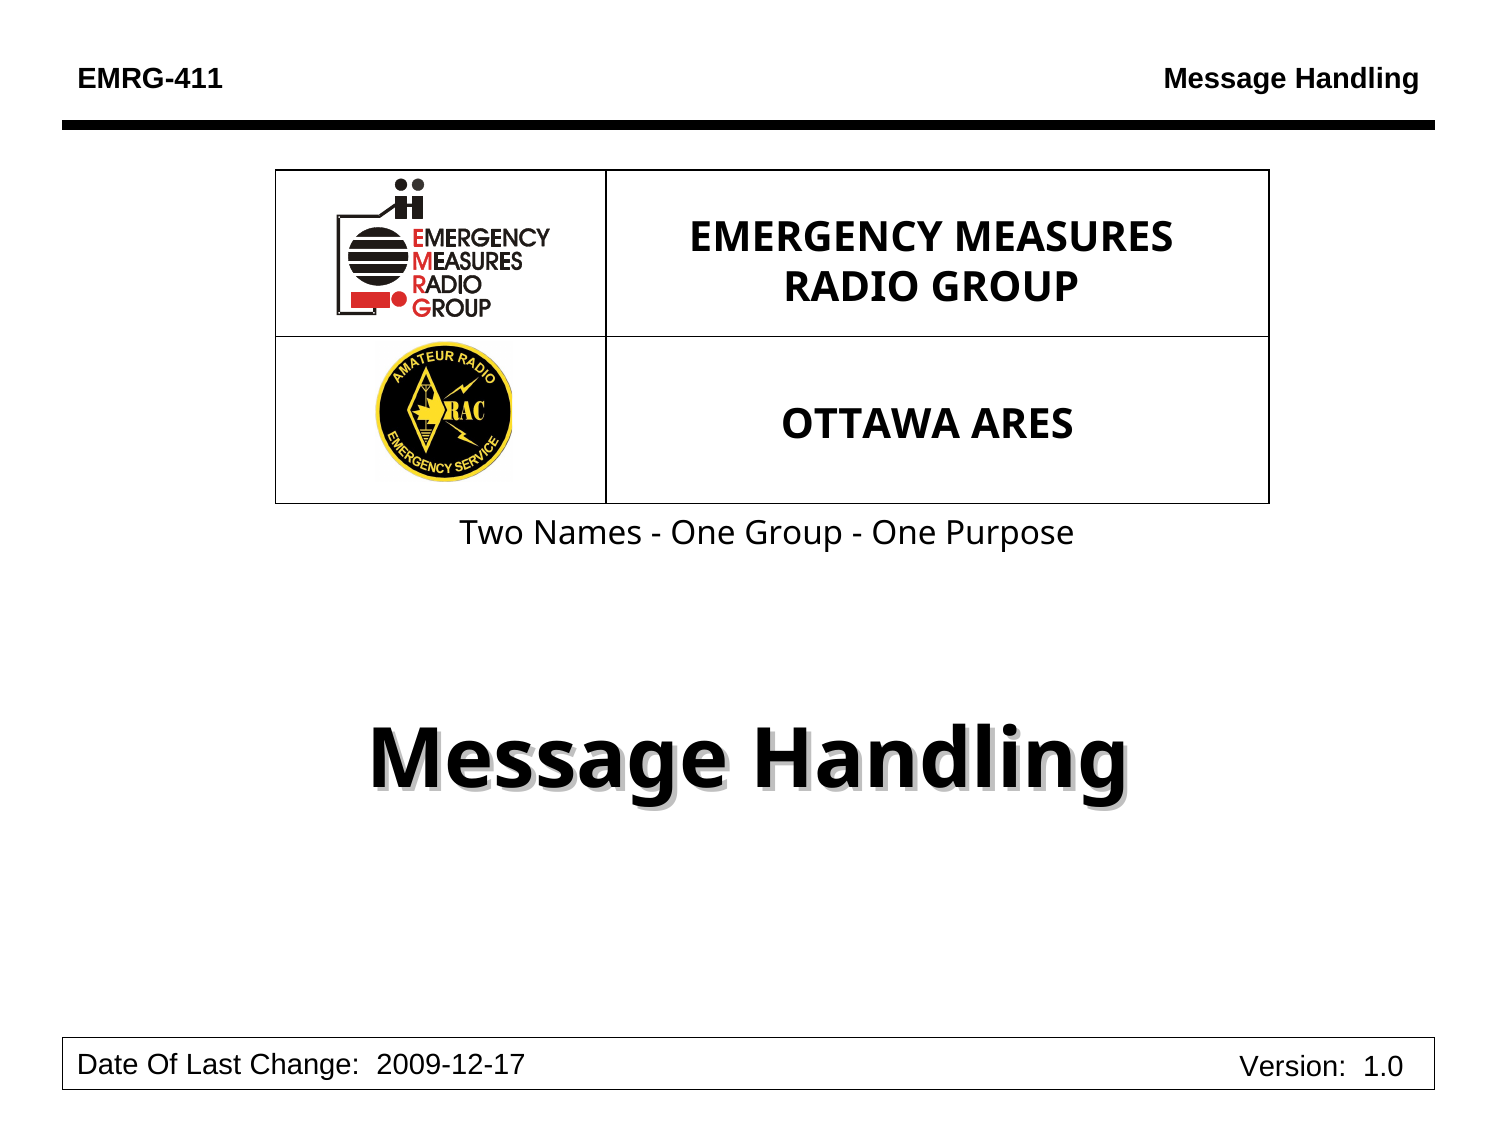

EMRG-411
Message Handling
EMERGENCY MEASURES RADIO GROUP
OTTAWA ARES
Two Names - One Group - One Purpose
Message Handling
Date Of Last Change: 2009-12-17
Version: 1.0